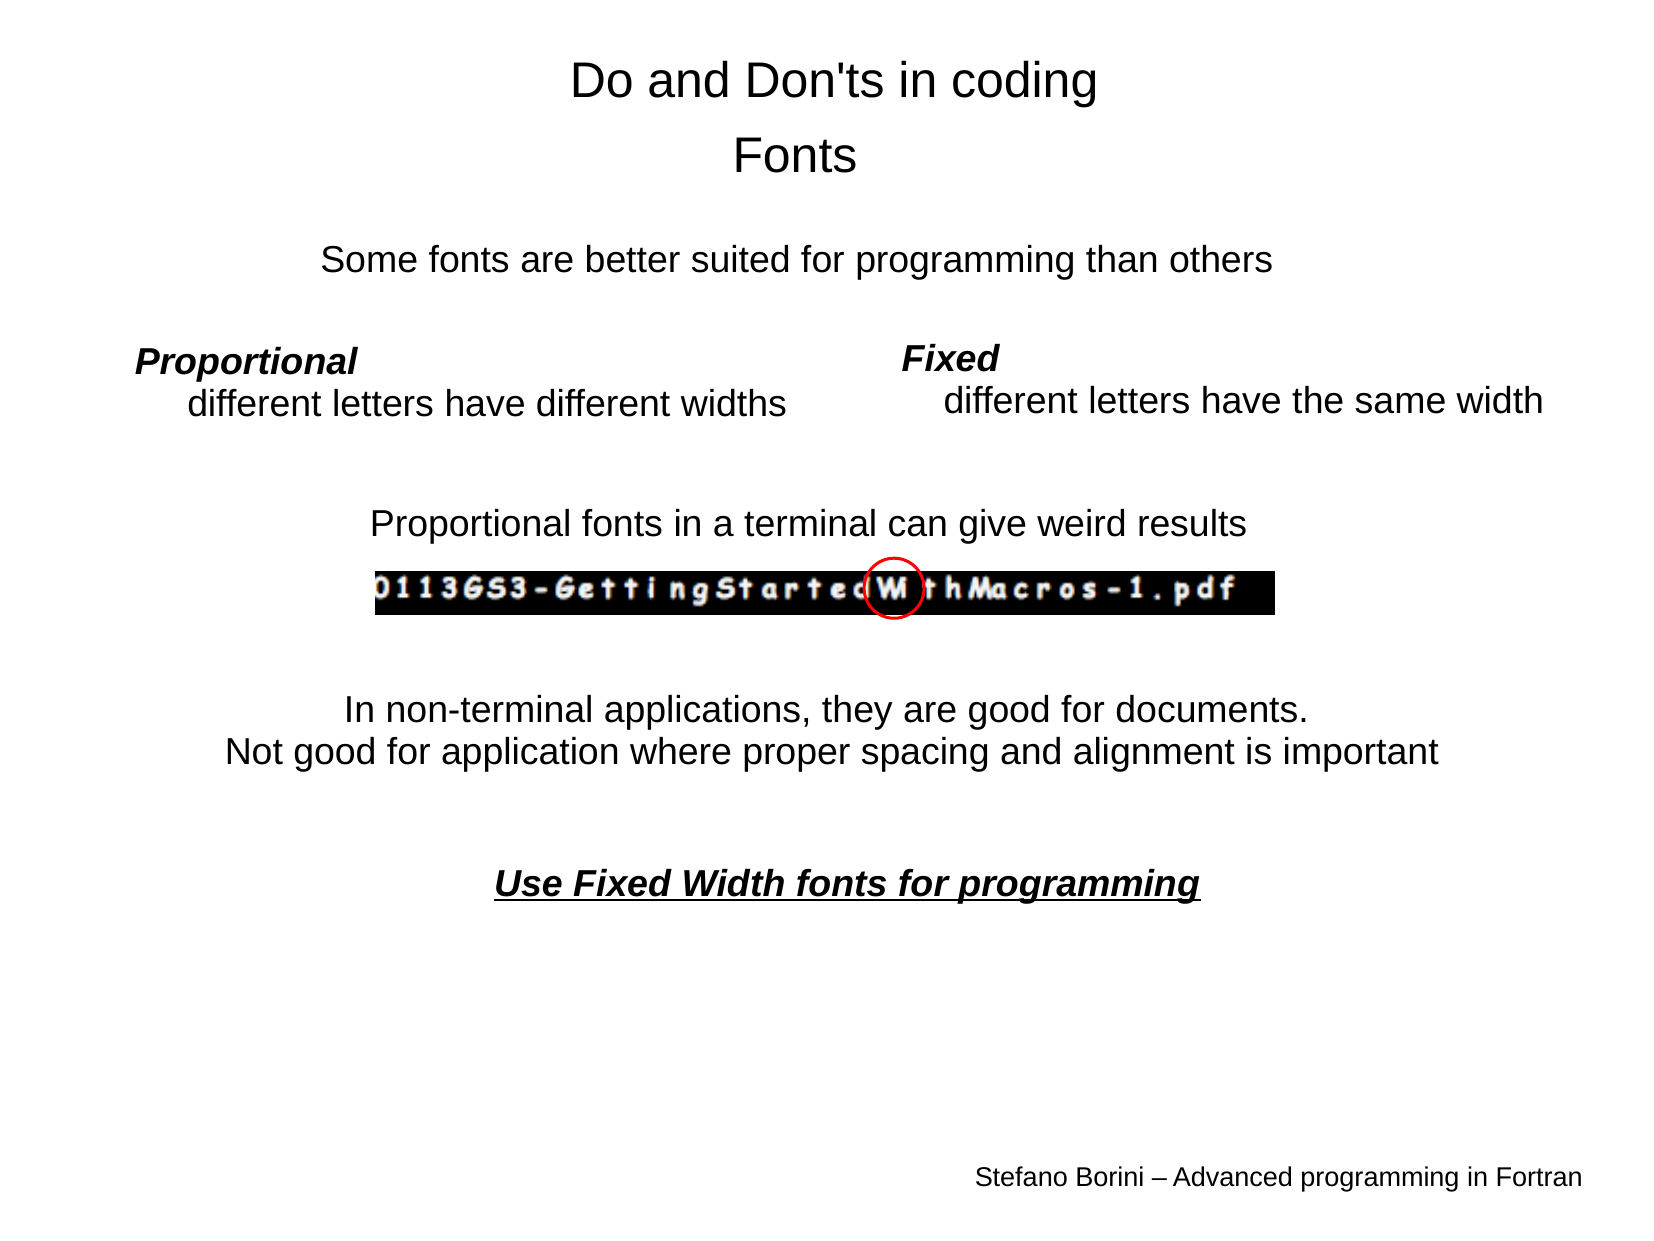

Do and Don'ts in coding
Fonts
Some fonts are better suited for programming than others
Fixed
 different letters have the same width
Proportional
 different letters have different widths
Proportional fonts in a terminal can give weird results
In non-terminal applications, they are good for documents.
Not good for application where proper spacing and alignment is important
Use Fixed Width fonts for programming
Stefano Borini – Advanced programming in Fortran